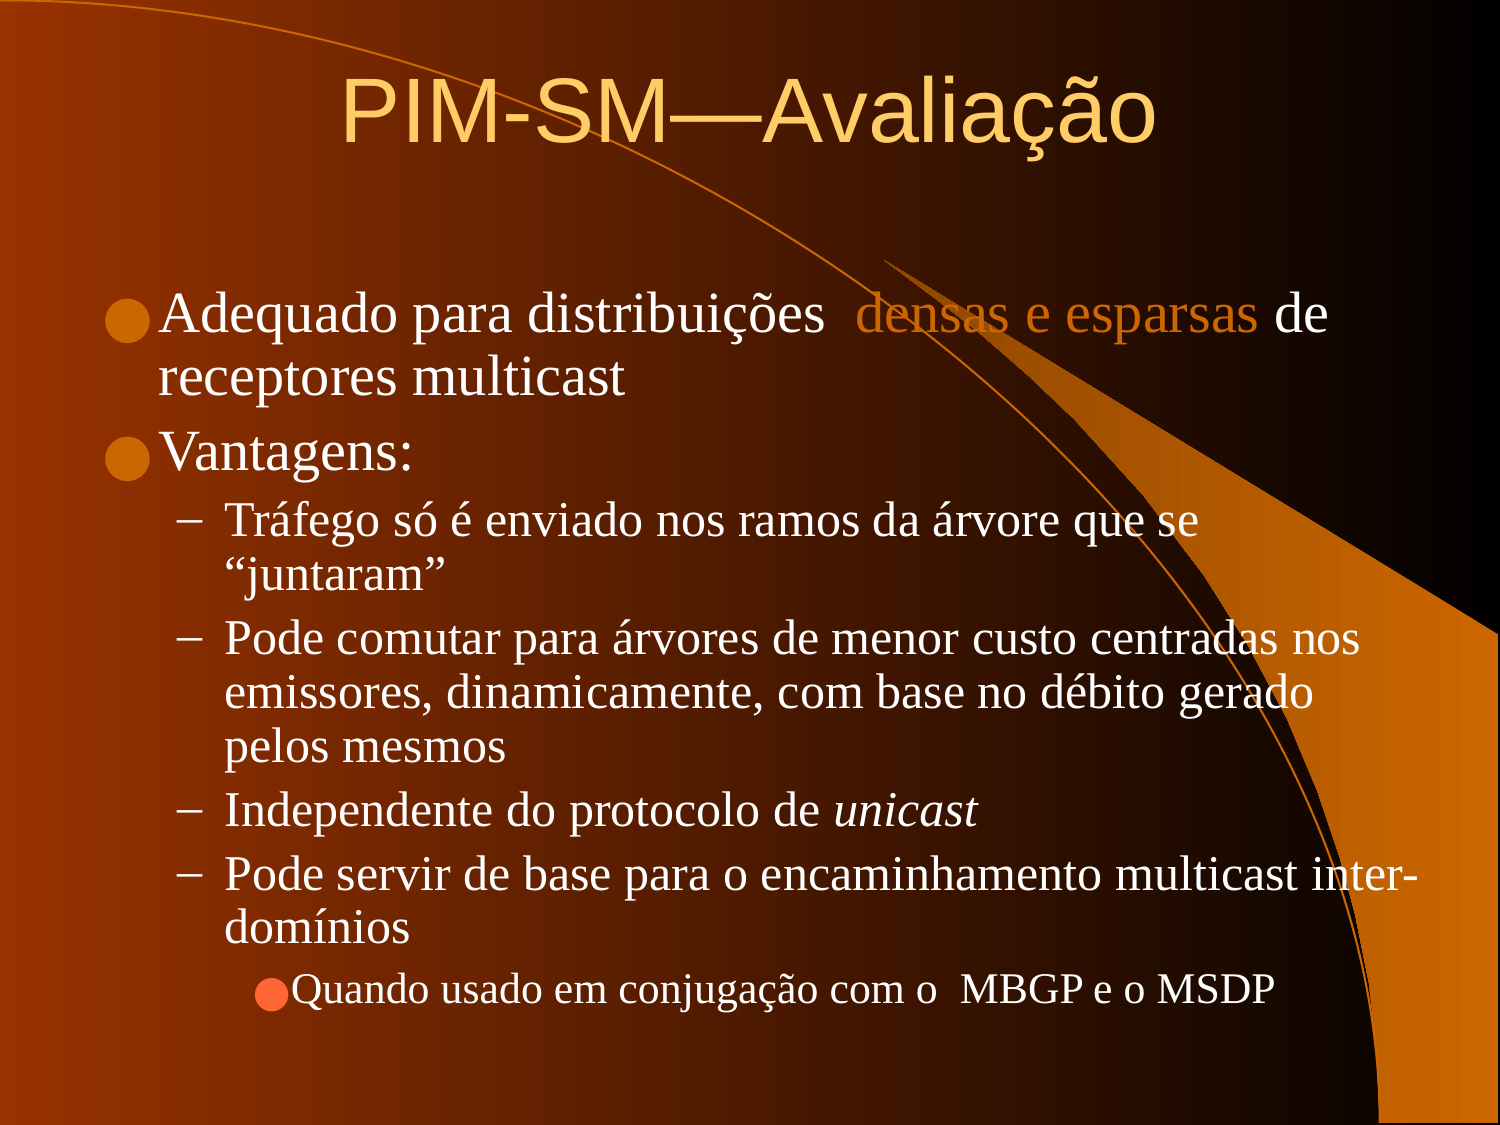

# PIM-SM—Avaliação
Adequado para distribuições densas e esparsas de receptores multicast
Vantagens:
Tráfego só é enviado nos ramos da árvore que se “juntaram”
Pode comutar para árvores de menor custo centradas nos emissores, dinamicamente, com base no débito gerado pelos mesmos
Independente do protocolo de unicast
Pode servir de base para o encaminhamento multicast inter-domínios
Quando usado em conjugação com o MBGP e o MSDP